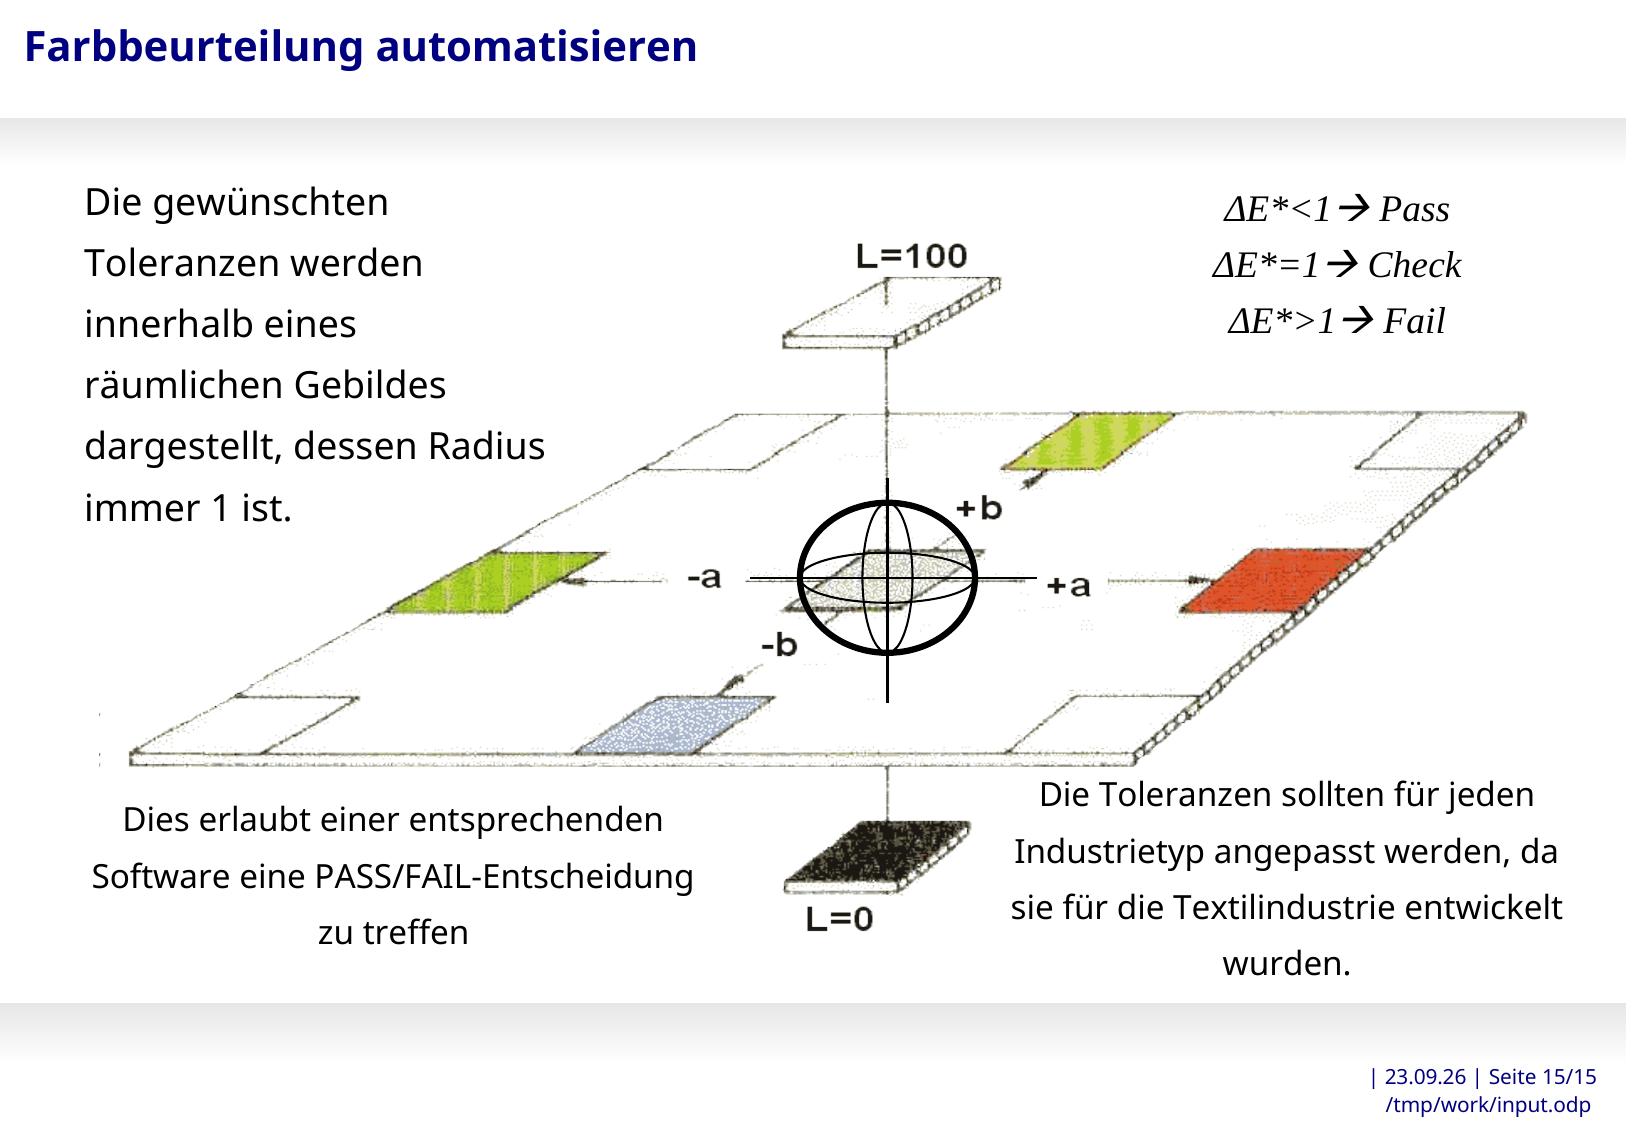

# Farbbeurteilung automatisieren
Die gewünschten Toleranzen werden innerhalb eines räumlichen Gebildes dargestellt, dessen Radius immer 1 ist.
ΔE*<1 Pass
ΔE*=1 Check
ΔE*>1 Fail
Die Toleranzen sollten für jeden Industrietyp angepasst werden, da sie für die Textilindustrie entwickelt wurden.
Dies erlaubt einer entsprechenden Software eine PASS/FAIL-Entscheidung zu treffen